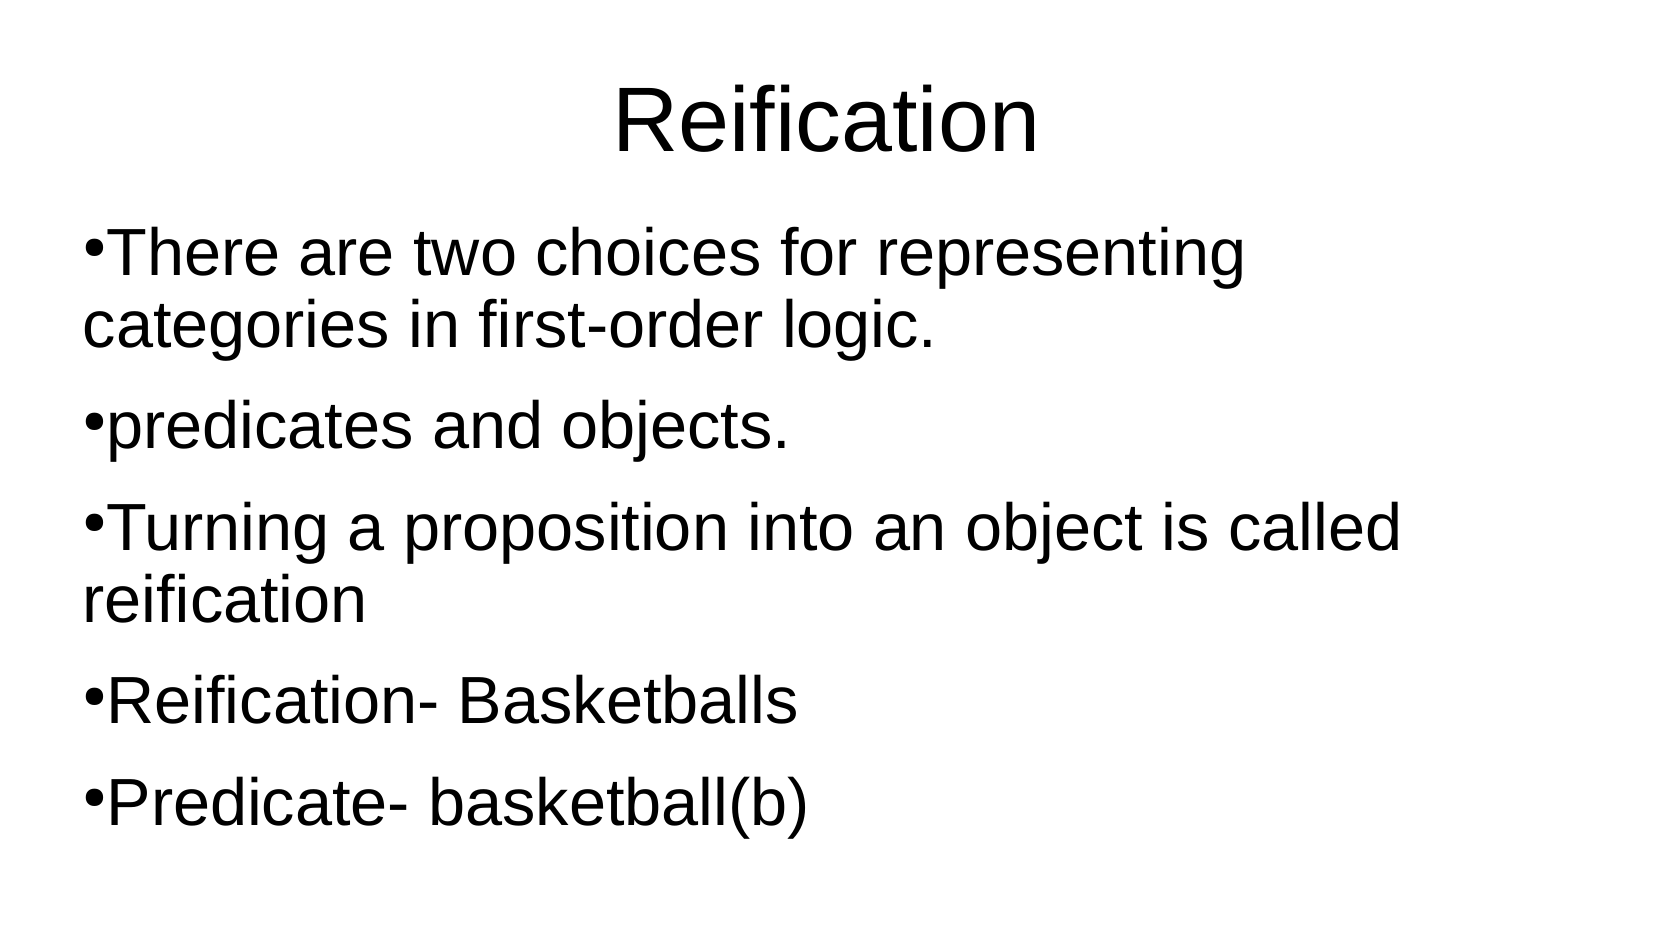

# Reification
There are two choices for representing categories in ﬁrst-order logic.
predicates and objects.
Turning a proposition into an object is called reiﬁcation
Reification- Basketballs
Predicate- basketball(b)